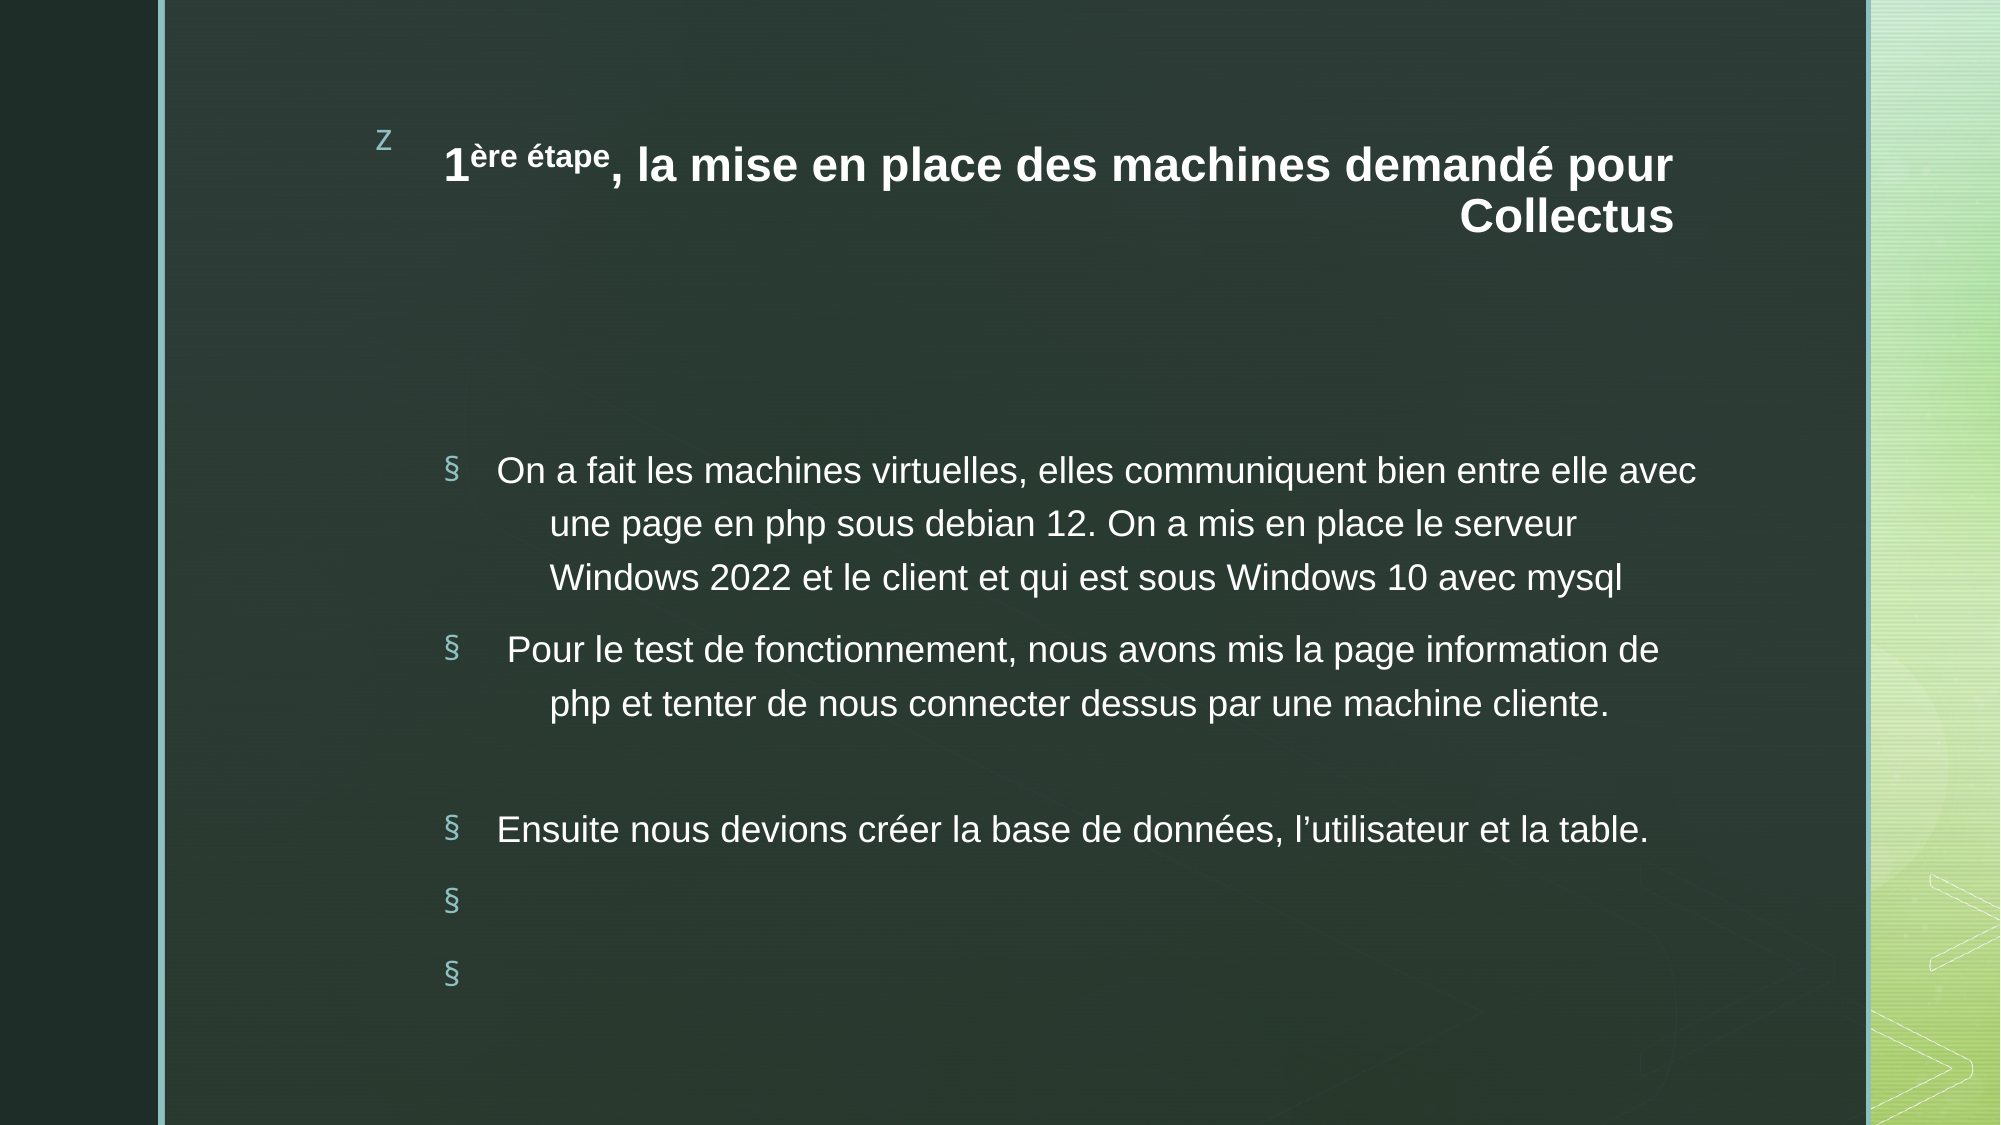

# 1ère étape, la mise en place des machines demandé pour Collectus
On a fait les machines virtuelles, elles communiquent bien entre elle avec une page en php sous debian 12. On a mis en place le serveur Windows 2022 et le client et qui est sous Windows 10 avec mysql
 Pour le test de fonctionnement, nous avons mis la page information de php et tenter de nous connecter dessus par une machine cliente.
Ensuite nous devions créer la base de données, l’utilisateur et la table.